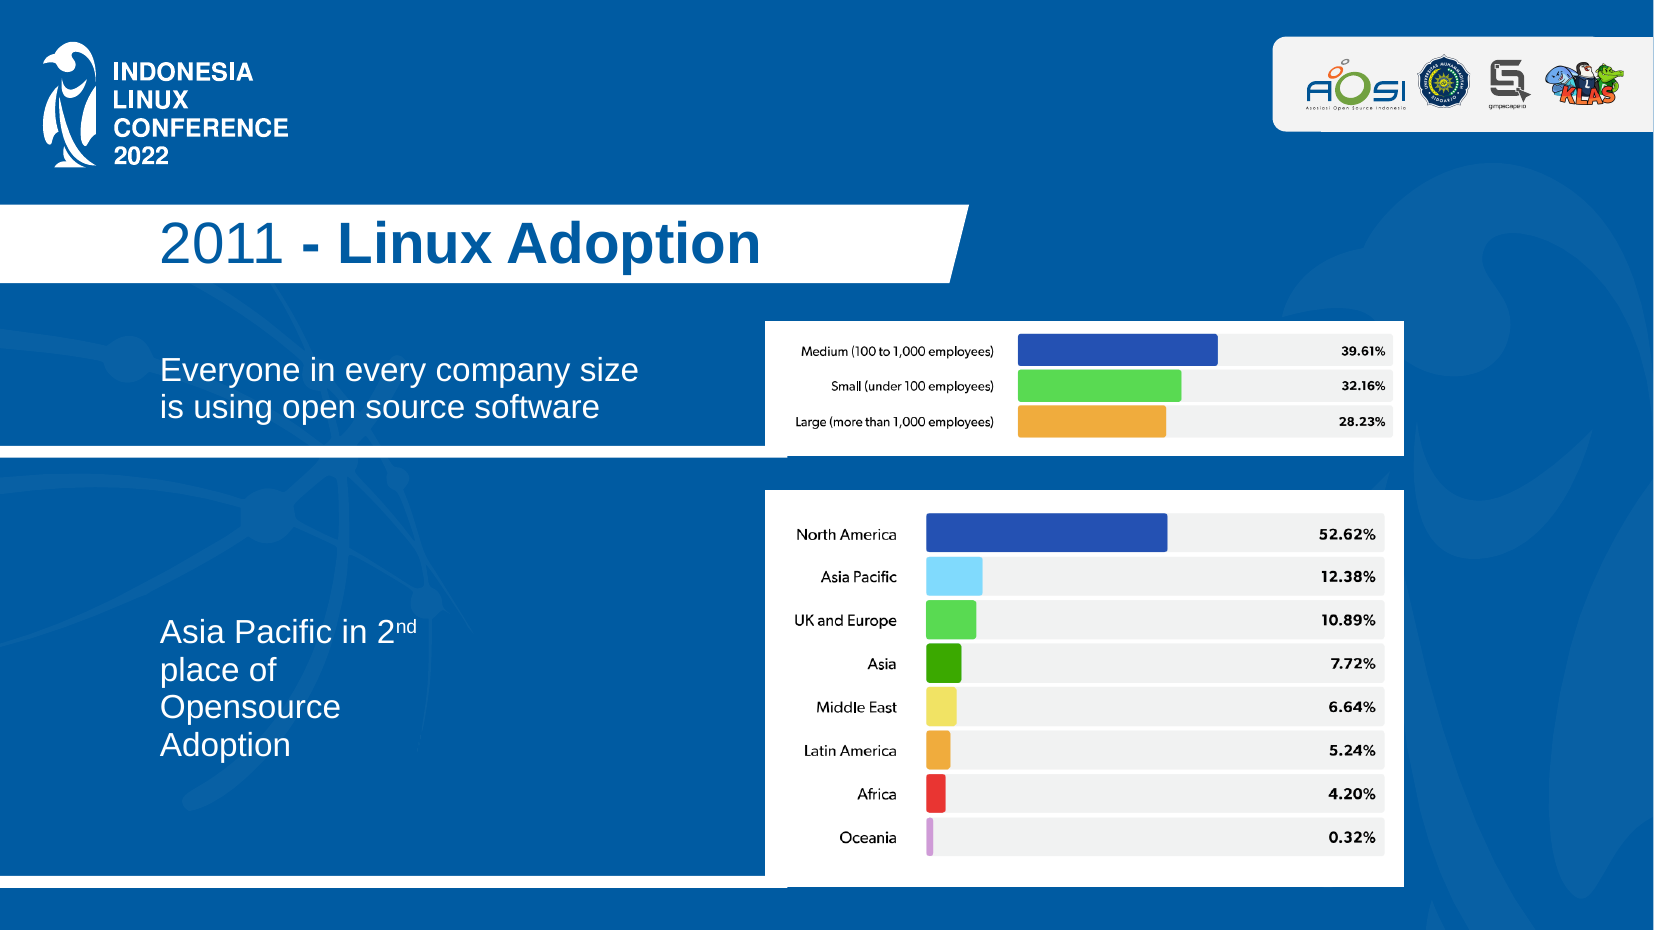

2011 - Linux Adoption
Everyone in every company size is using open source software
Asia Pacific in 2nd place of Opensource Adoption